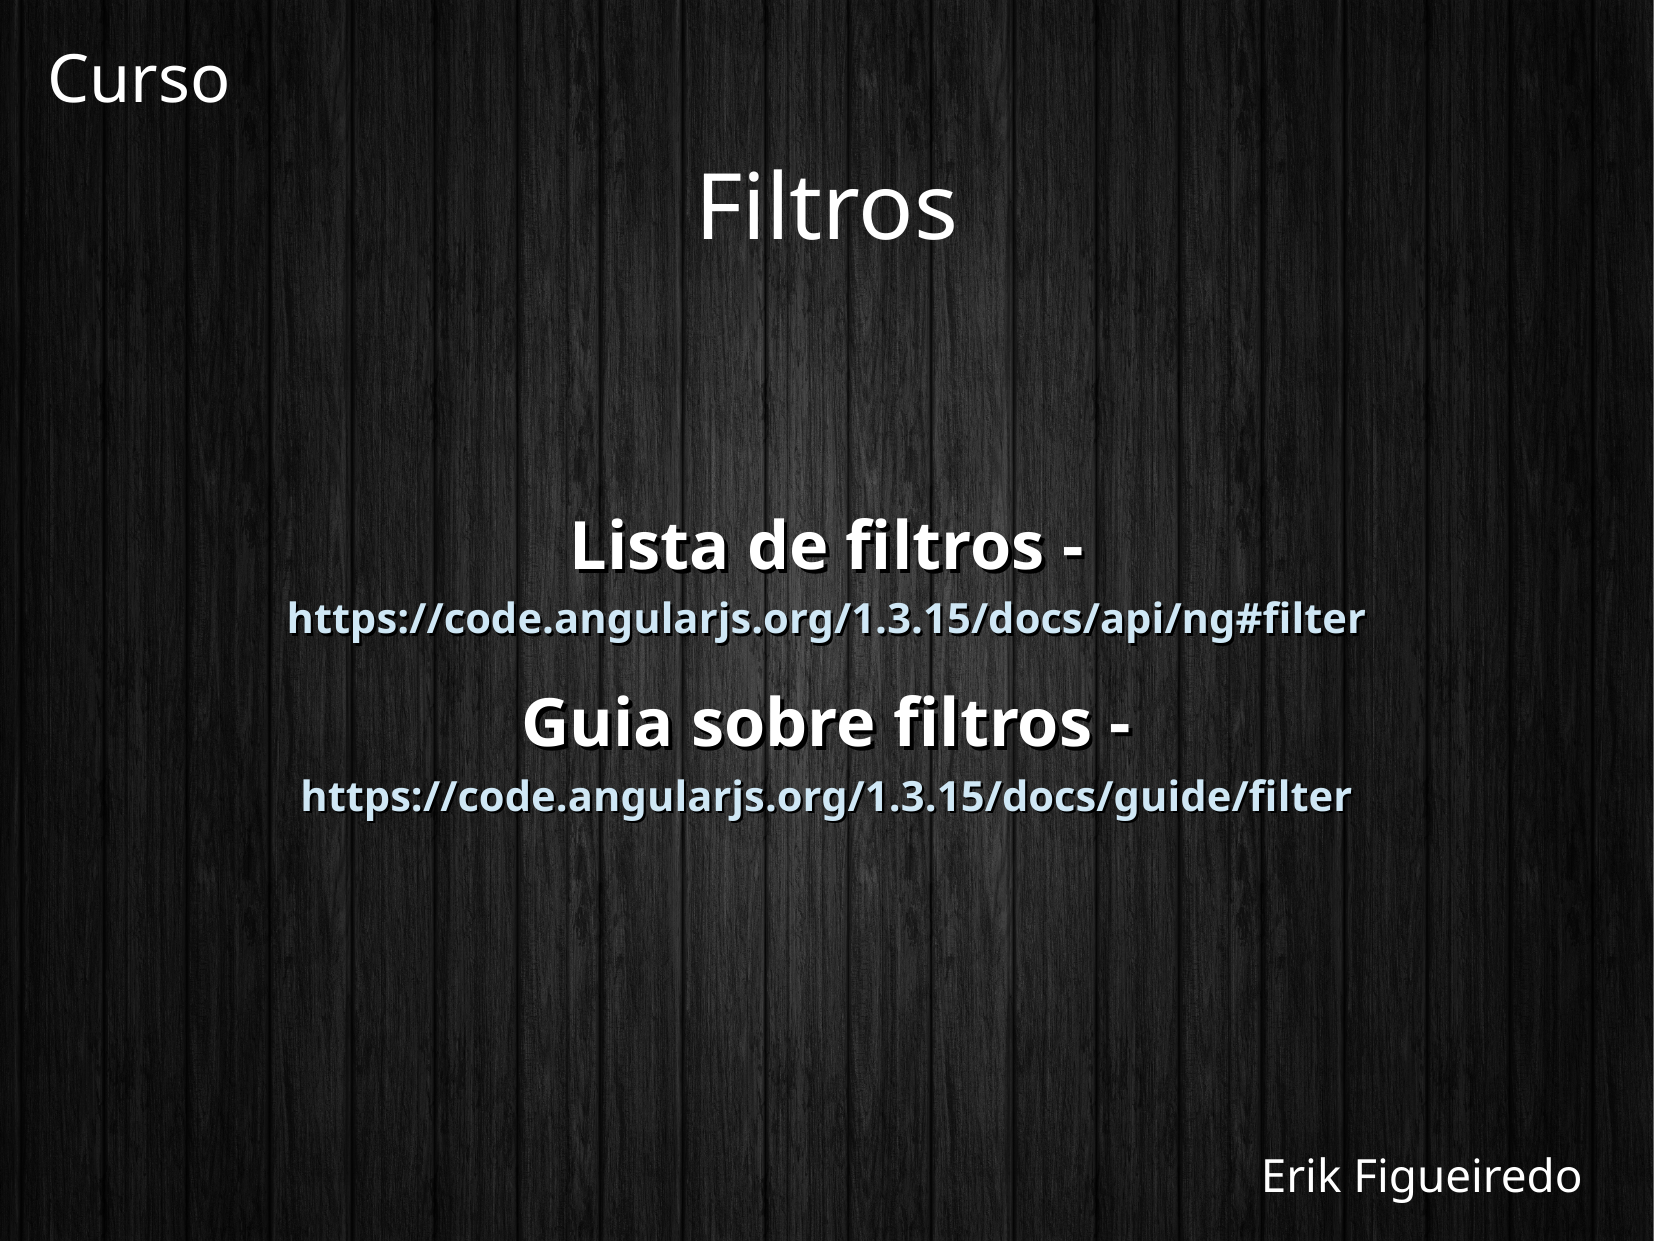

Curso
# Filtros
Lista de filtros - https://code.angularjs.org/1.3.15/docs/api/ng#filter
Guia sobre filtros - https://code.angularjs.org/1.3.15/docs/guide/filter
Erik Figueiredo